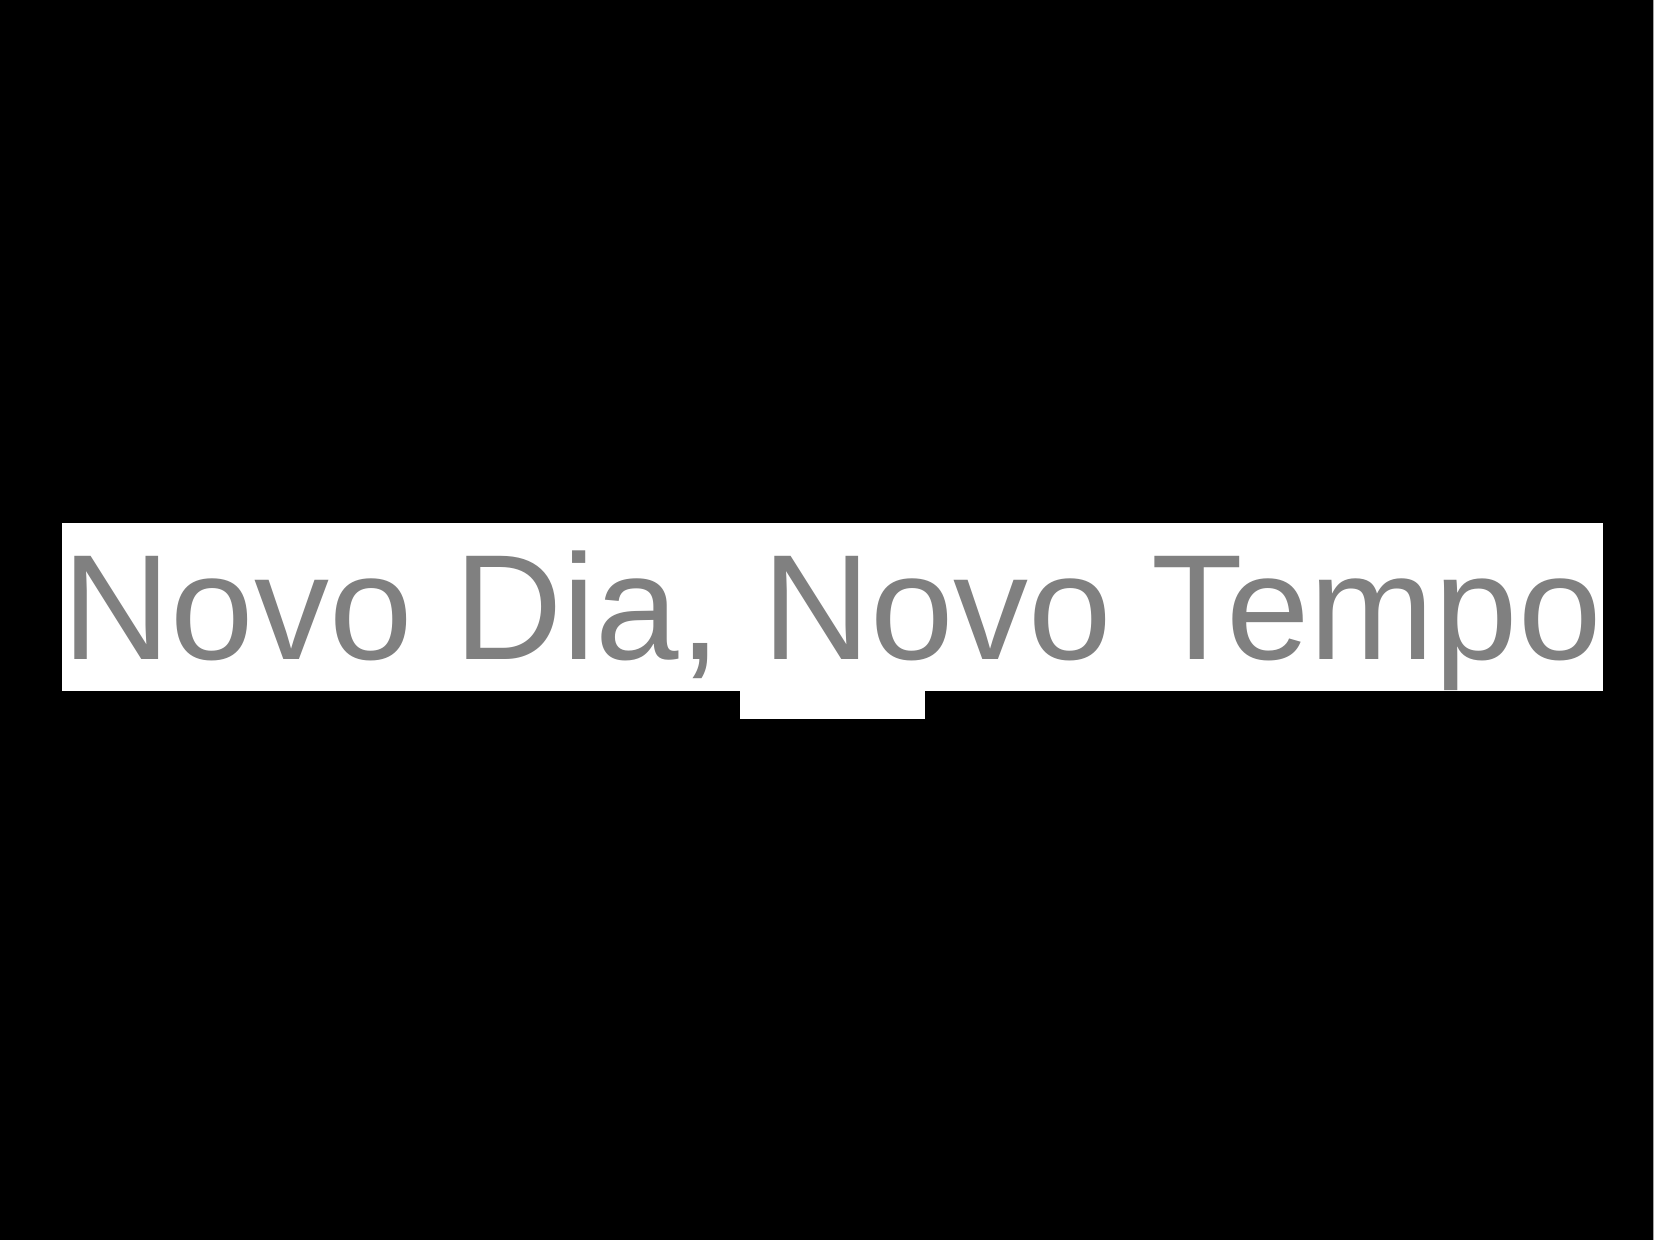

# Novo Dia, Novo Tempo
Renascer Praise